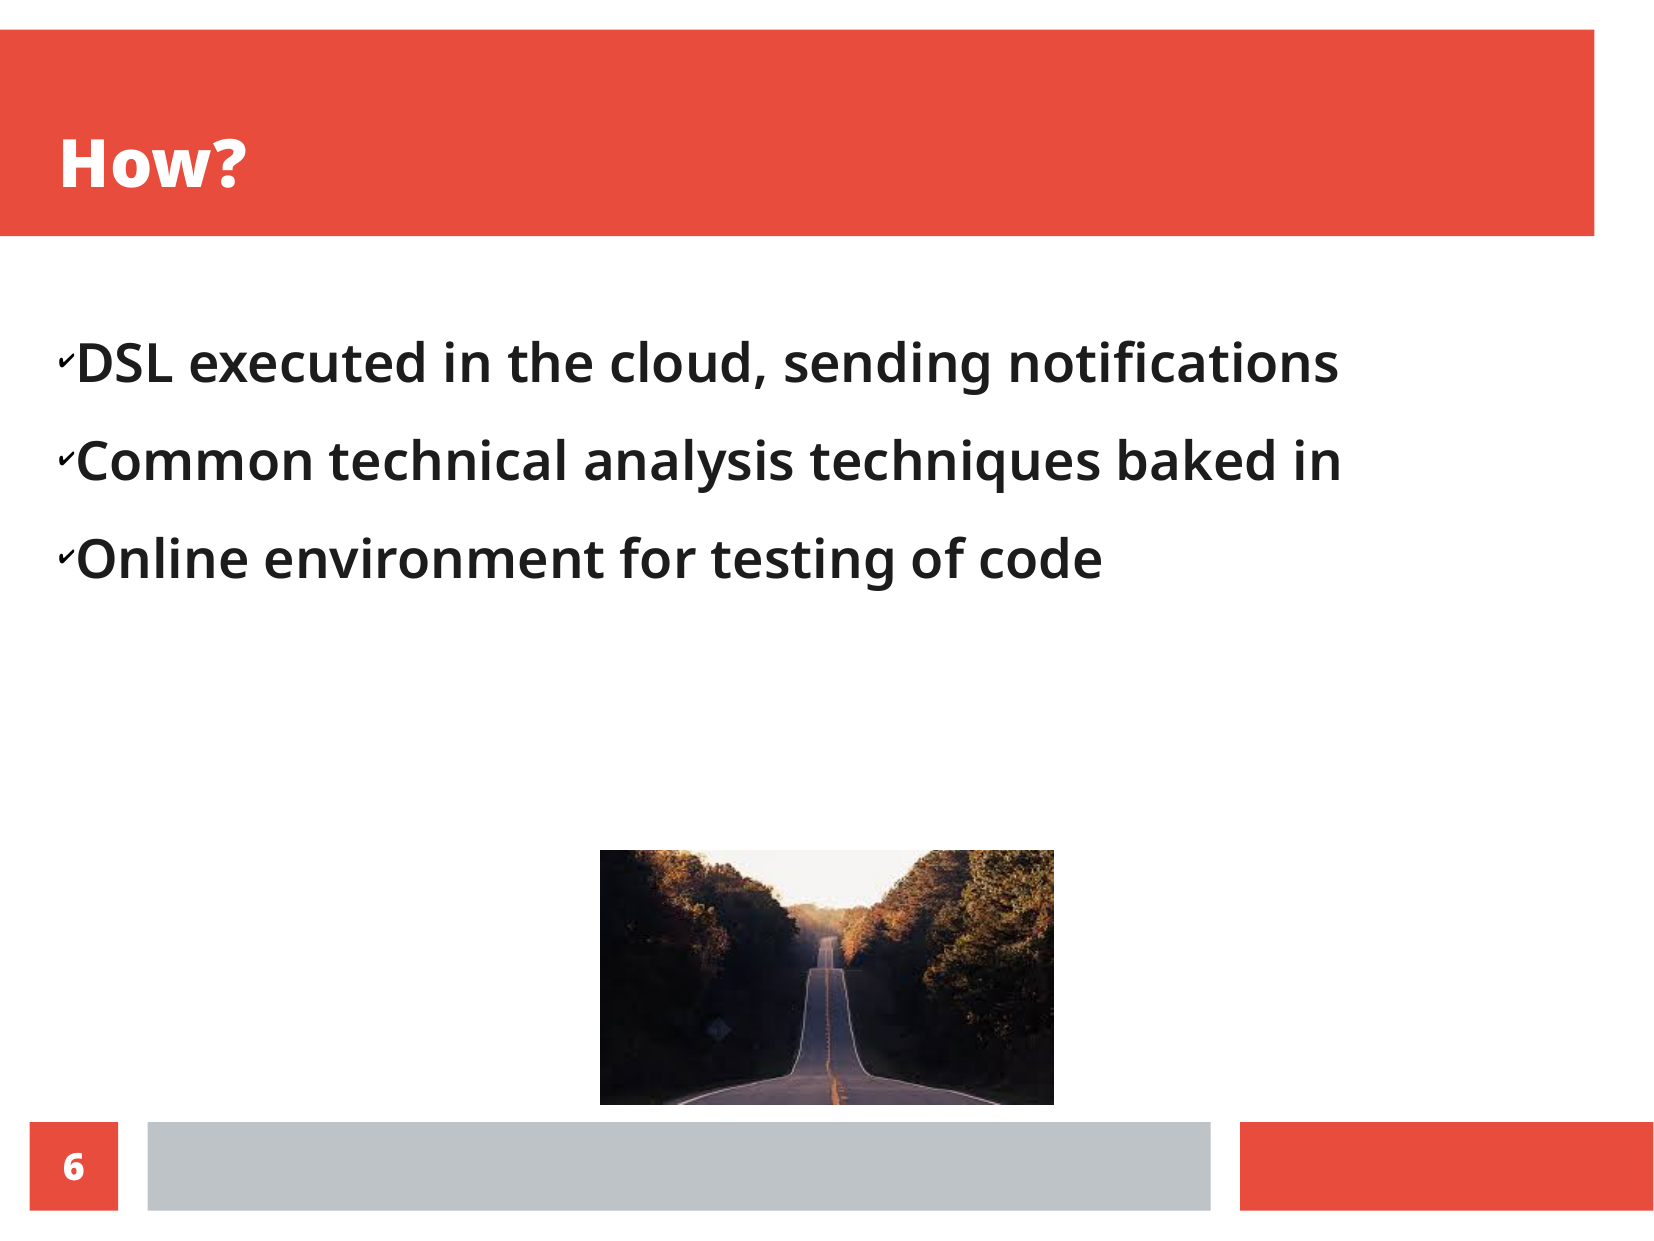

# How?
DSL executed in the cloud, sending notifications
Common technical analysis techniques baked in
Online environment for testing of code
6